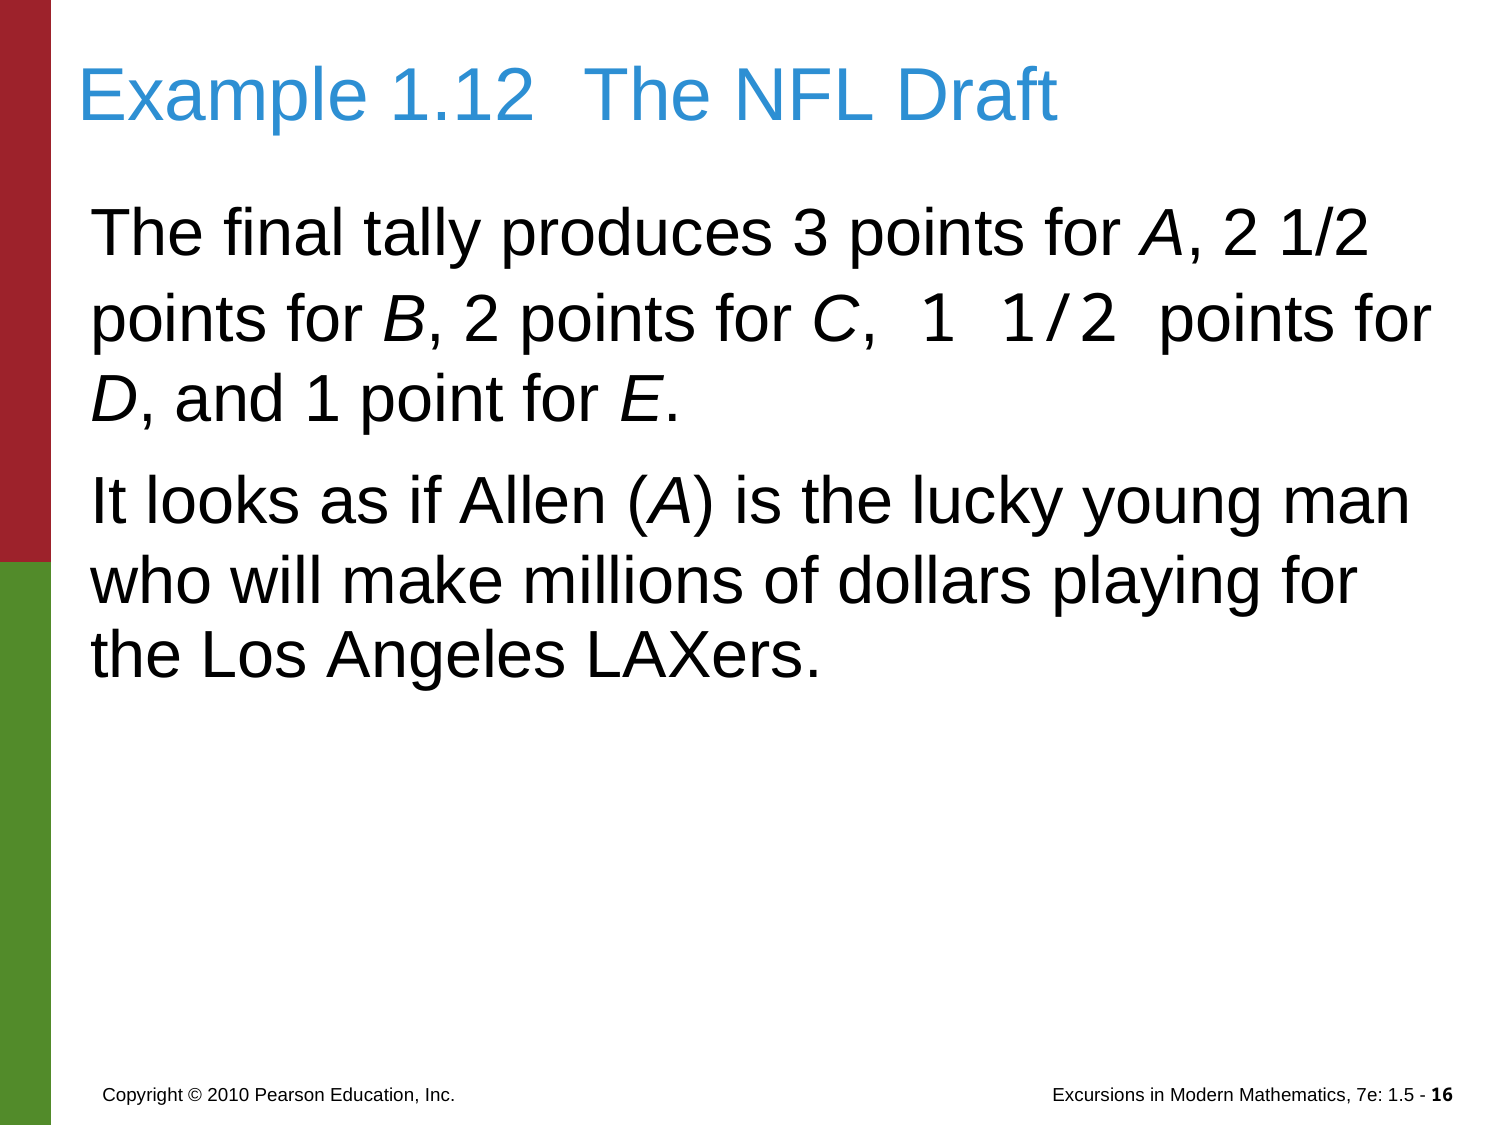

Example 1.12	The NFL Draft
# The final tally produces 3 points for A, 2 1/2 points for B, 2 points for C, 1 1/2 points for D, and 1 point for E.
It looks as if Allen (A) is the lucky young man who will make millions of dollars playing for the Los Angeles LAXers.